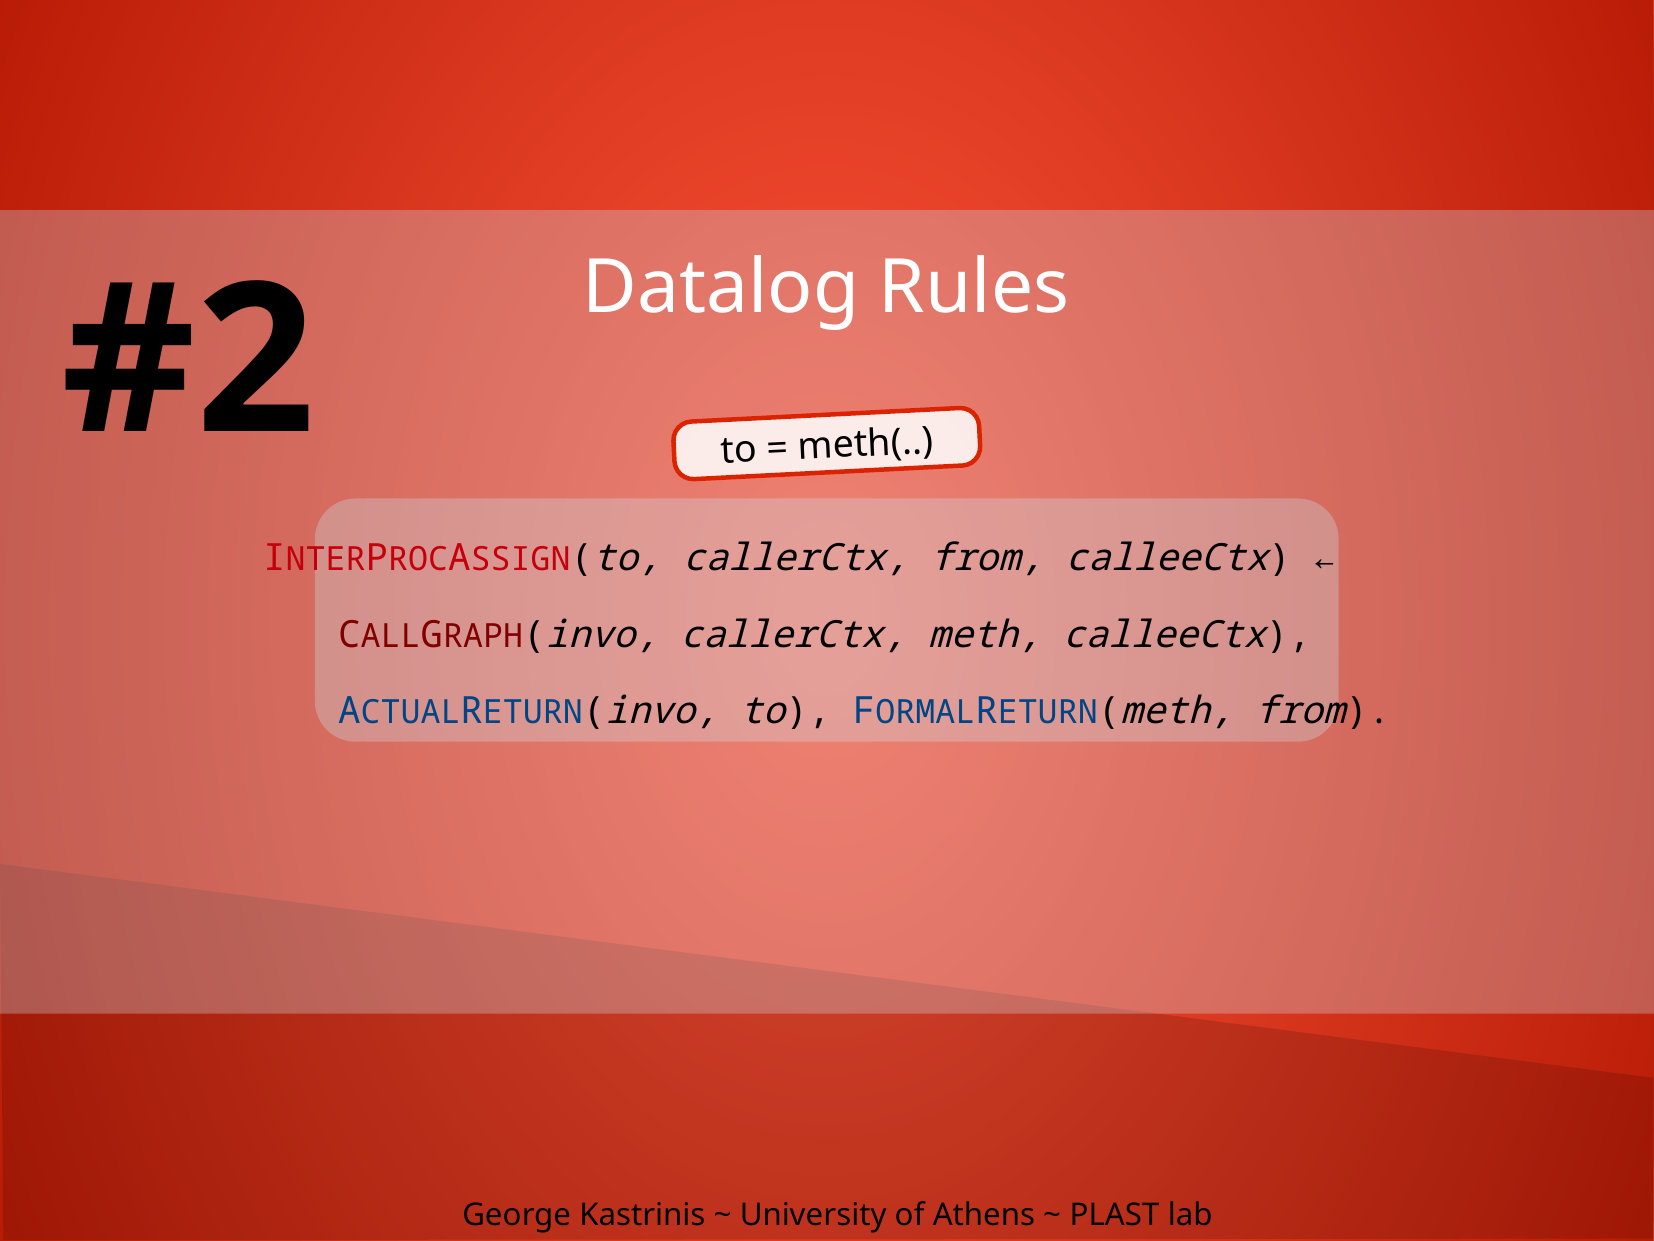

#2
Datalog Rules
to = meth(..)
INTERPROCASSIGN(to, callerCtx, from, calleeCtx) ←
	CALLGRAPH(invo, callerCtx, meth, calleeCtx),
	ACTUALRETURN(invo, to), FORMALRETURN(meth, from).
George Kastrinis ~ University of Athens ~ PLAST lab